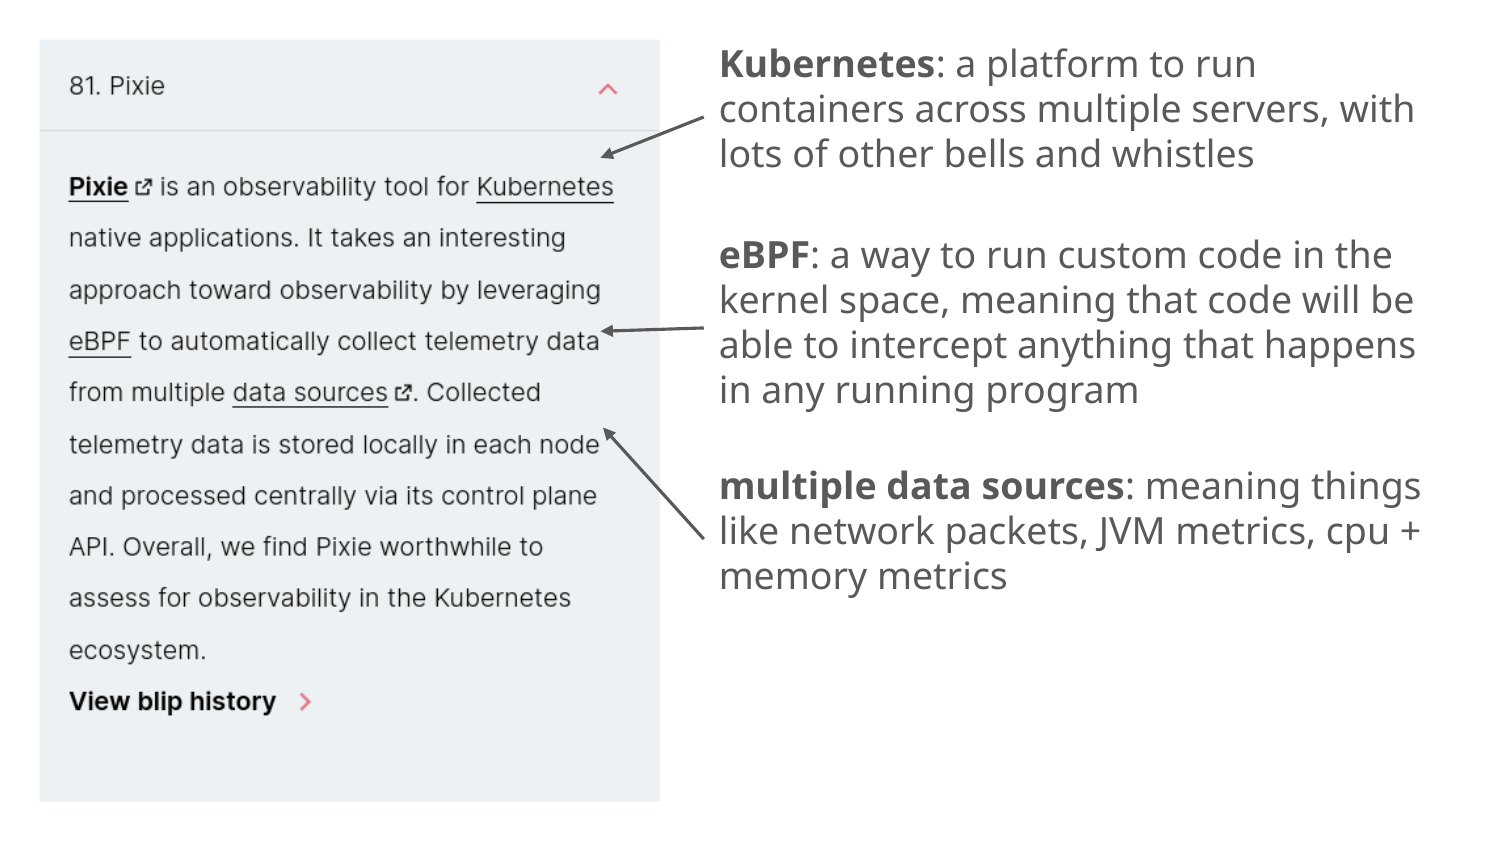

Kubernetes: a platform to run containers across multiple servers, with lots of other bells and whistles
eBPF: a way to run custom code in the kernel space, meaning that code will be able to intercept anything that happens in any running program
multiple data sources: meaning things like network packets, JVM metrics, cpu + memory metrics